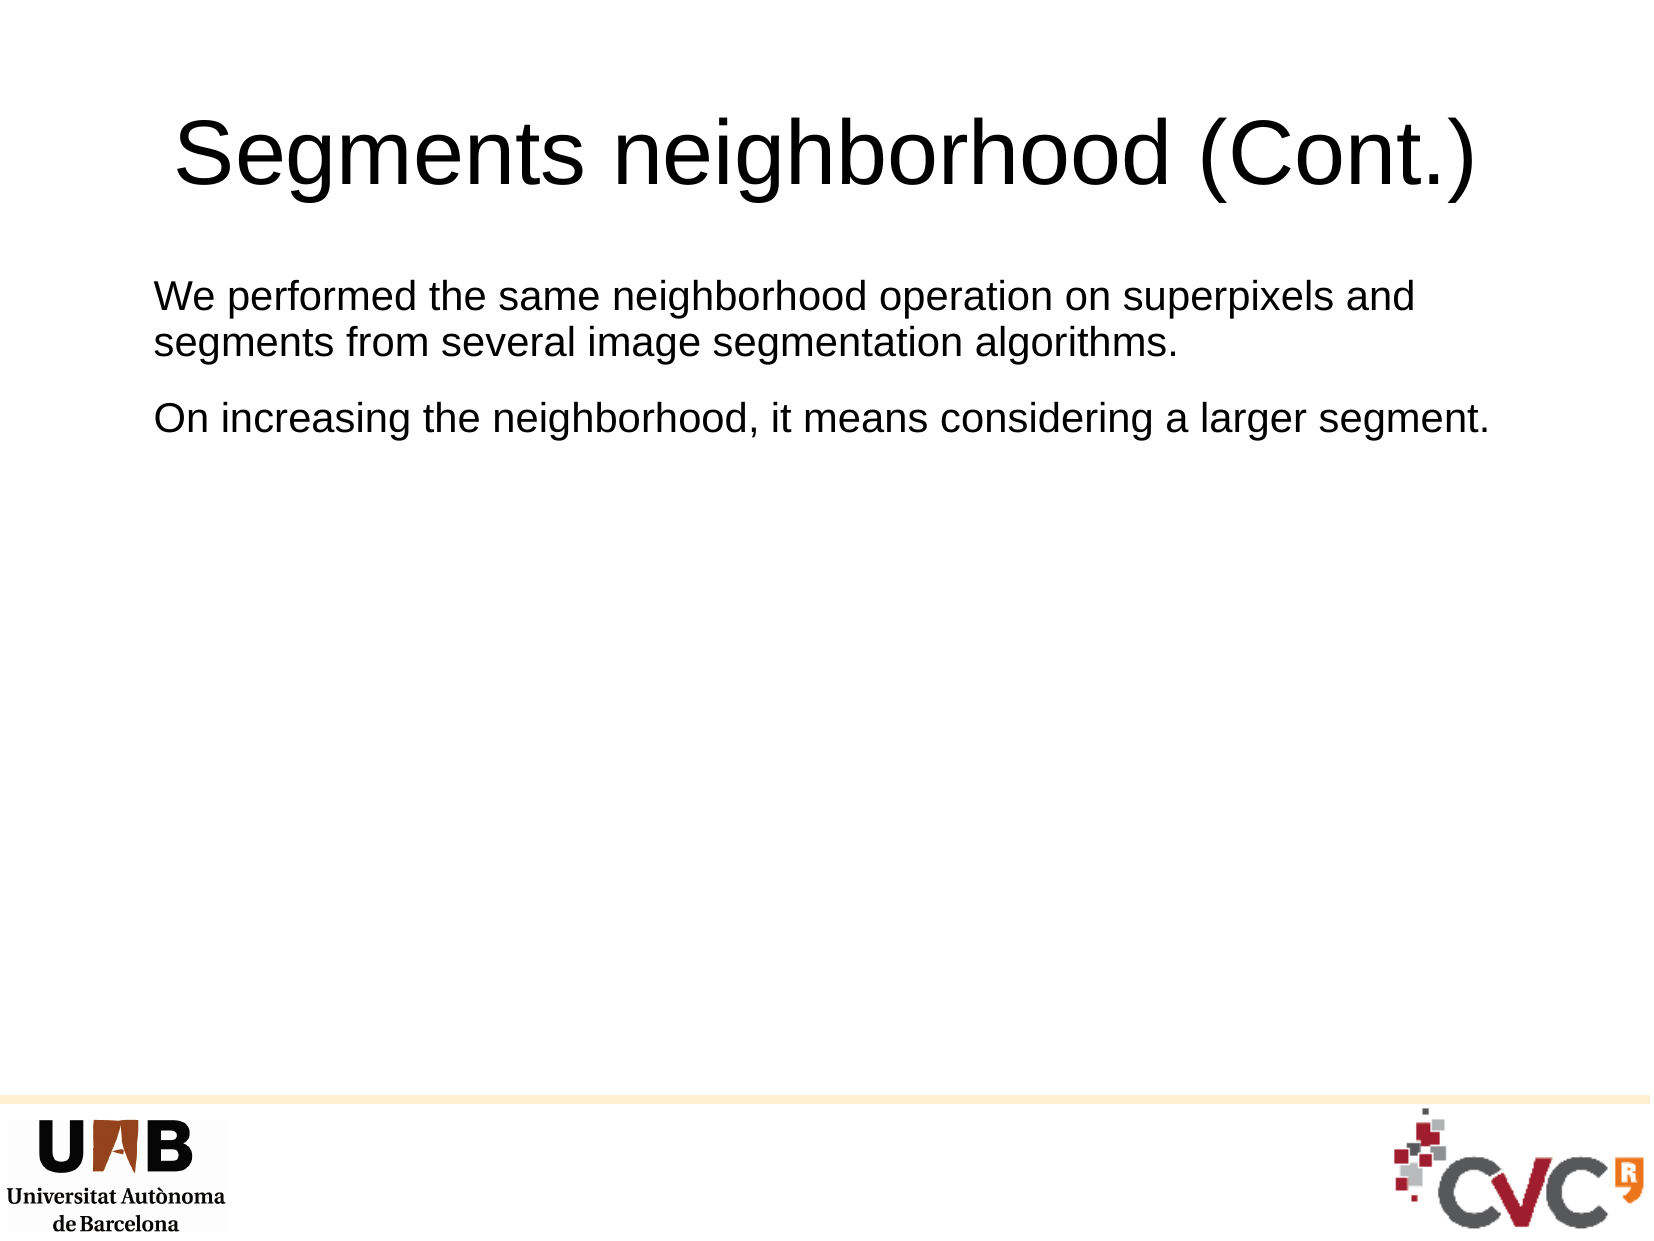

# Segments neighborhood (Cont.)
We performed the same neighborhood operation on superpixels and segments from several image segmentation algorithms.
On increasing the neighborhood, it means considering a larger segment.